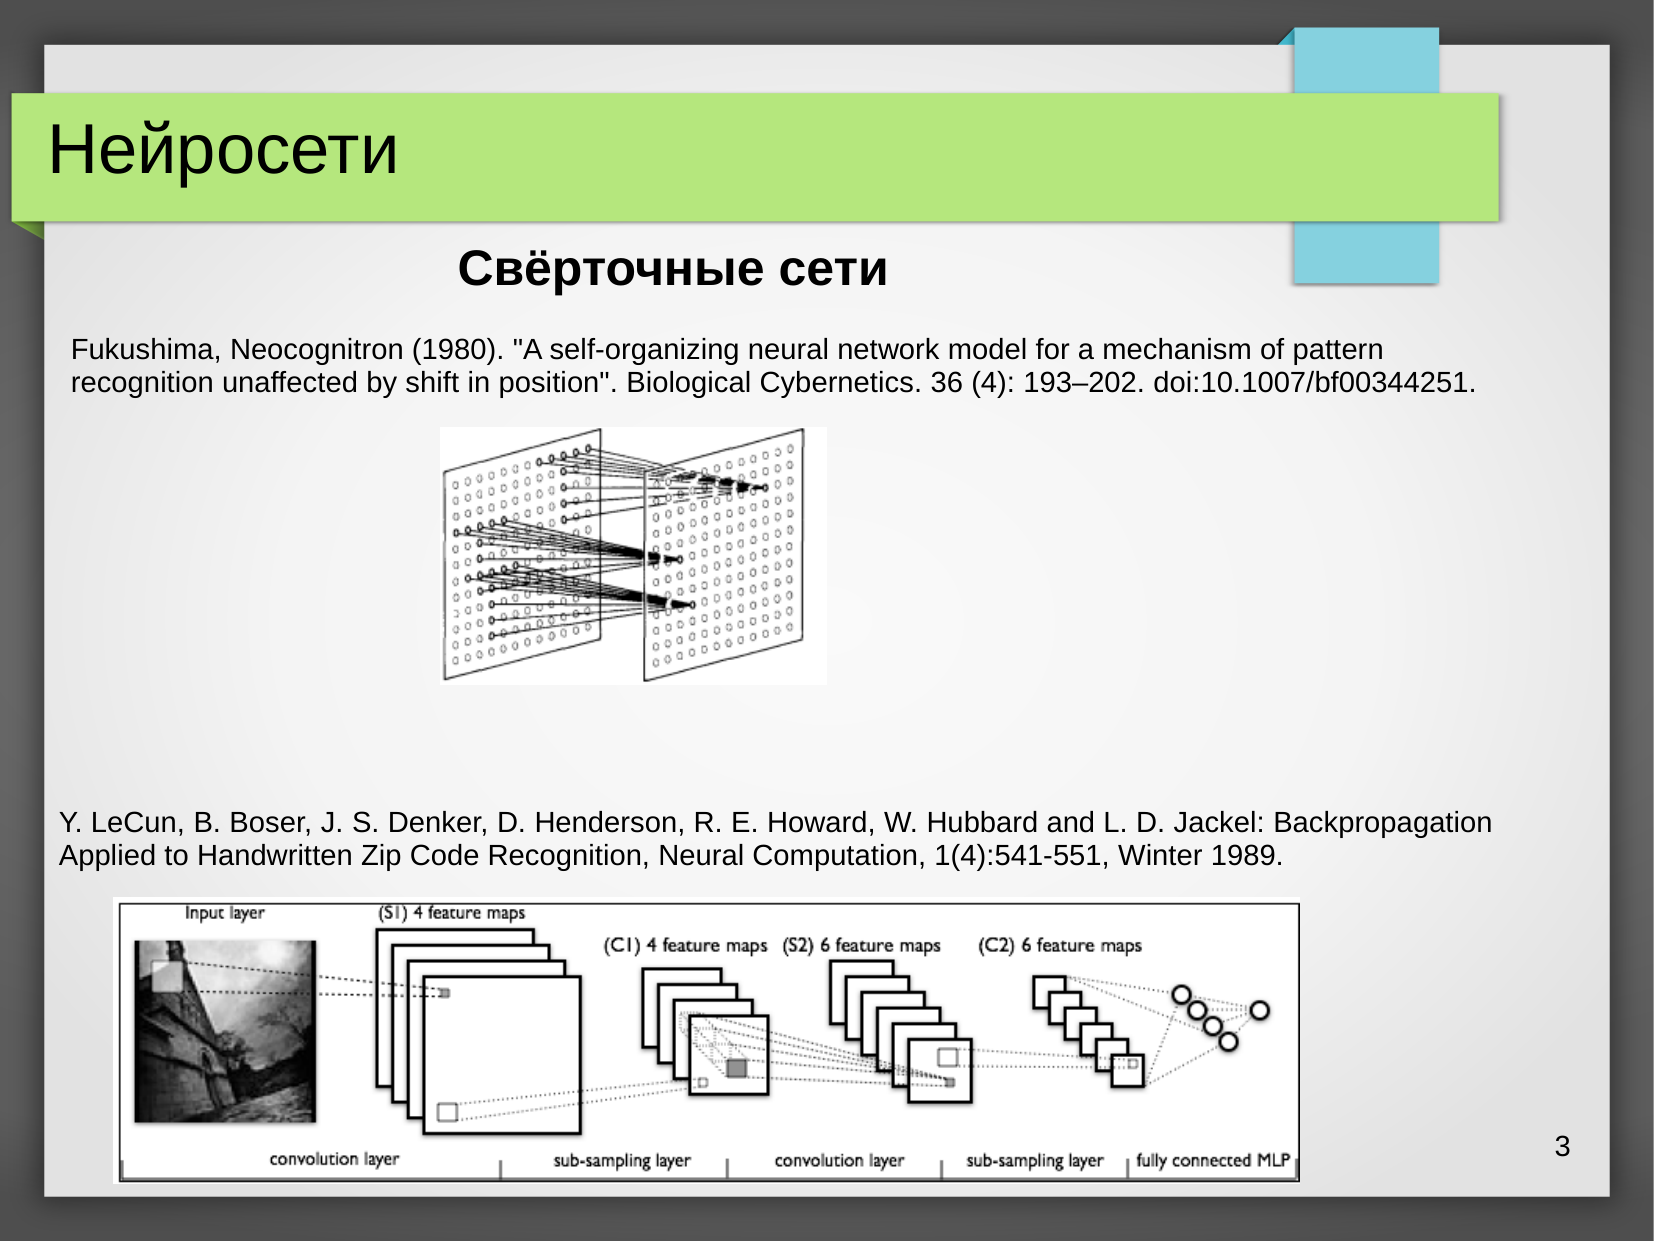

# Нейросети
Свёрточные сети
Fukushima, Neocognitron (1980). "A self-organizing neural network model for a mechanism of pattern recognition unaffected by shift in position". Biological Cybernetics. 36 (4): 193–202. doi:10.1007/bf00344251.
Y. LeCun, B. Boser, J. S. Denker, D. Henderson, R. E. Howard, W. Hubbard and L. D. Jackel: Backpropagation Applied to Handwritten Zip Code Recognition, Neural Computation, 1(4):541-551, Winter 1989.
3